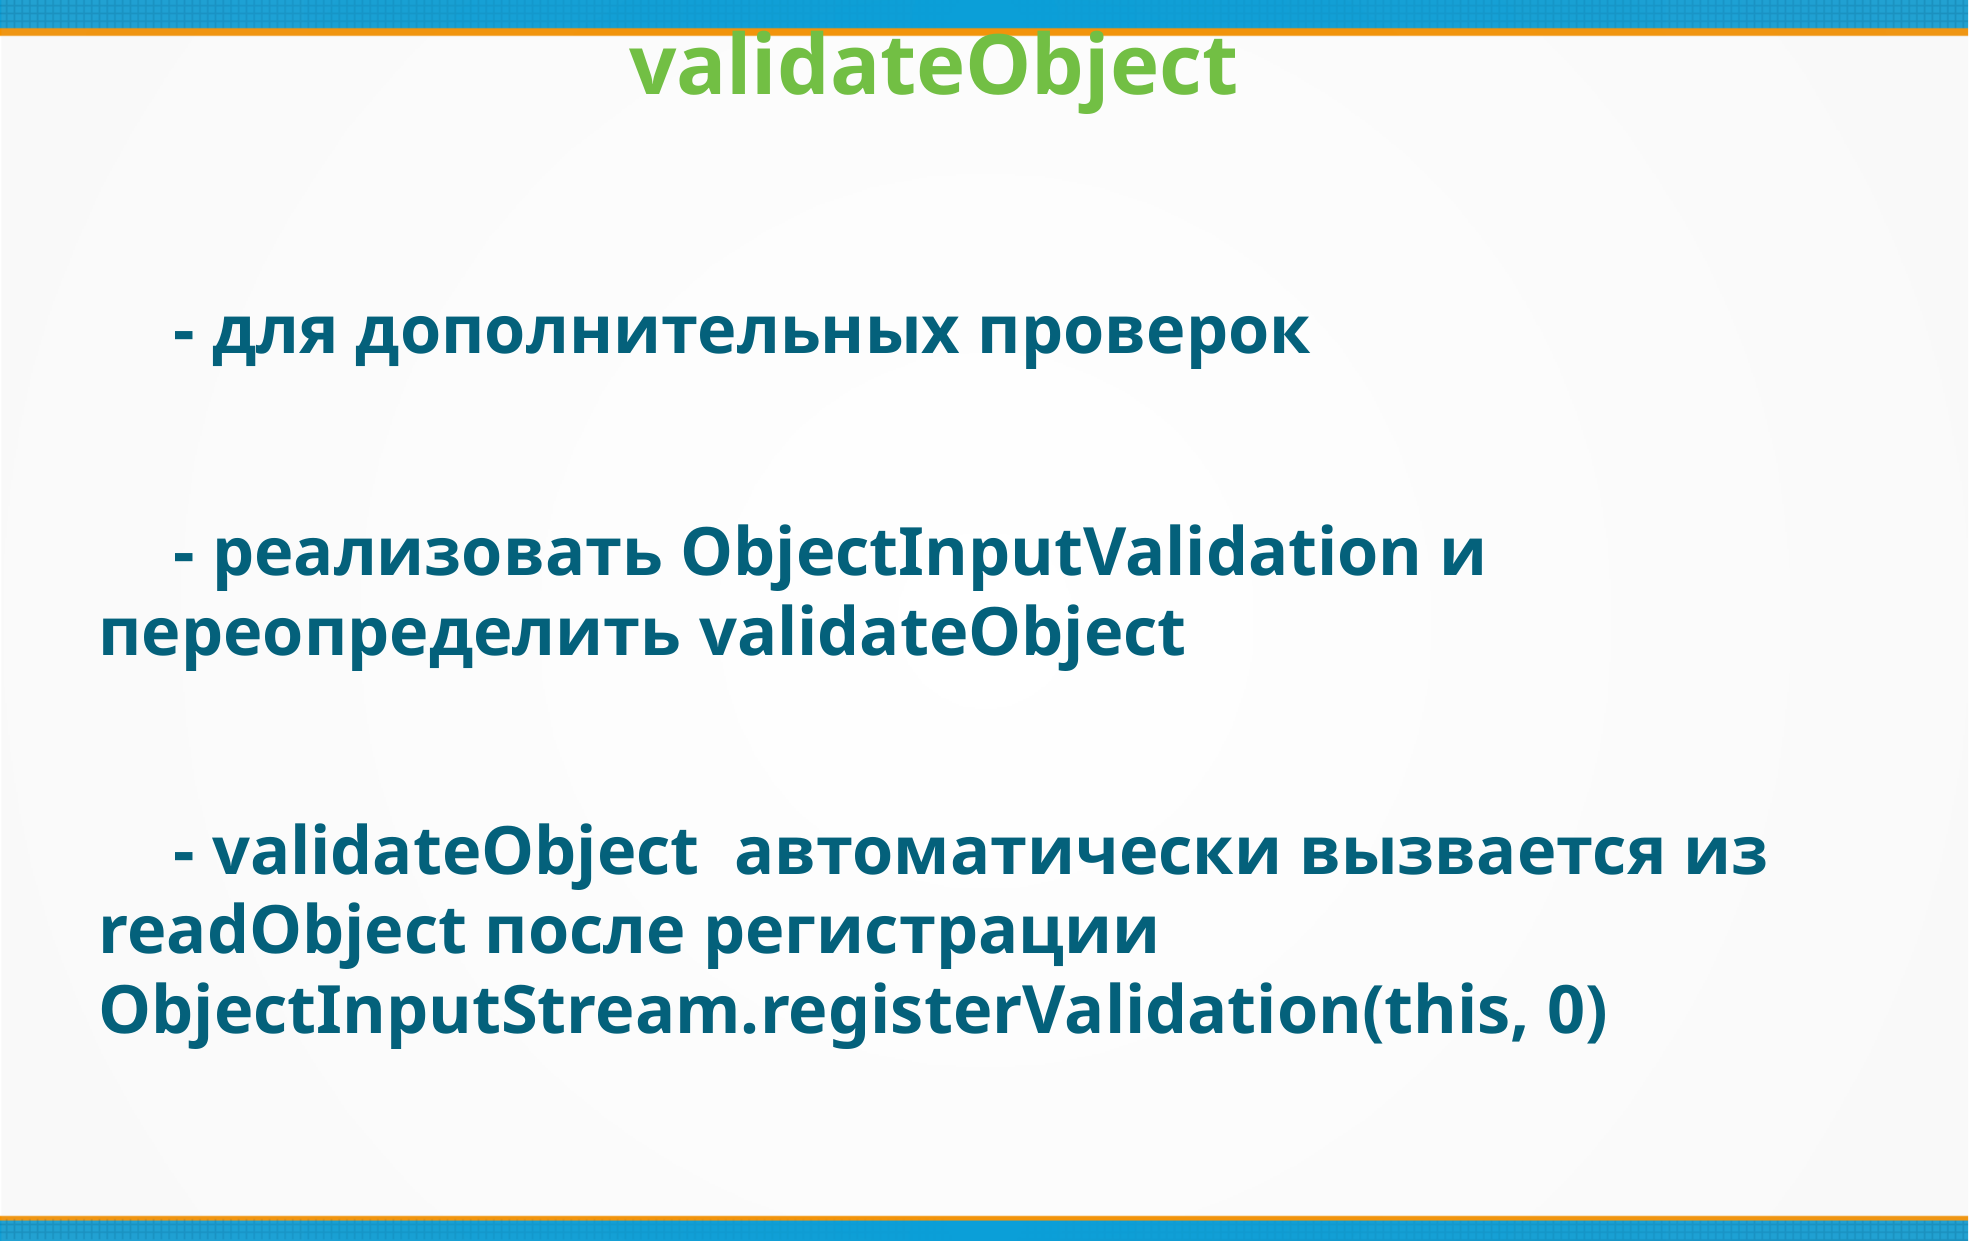

# validateObject
	- для дополнительных проверок
	- реализовать ObjectInputValidation и переопределить validateObject
	- validateObject автоматически вызвается из readObject после регистрации ObjectInputStream.registerValidation(this, 0)